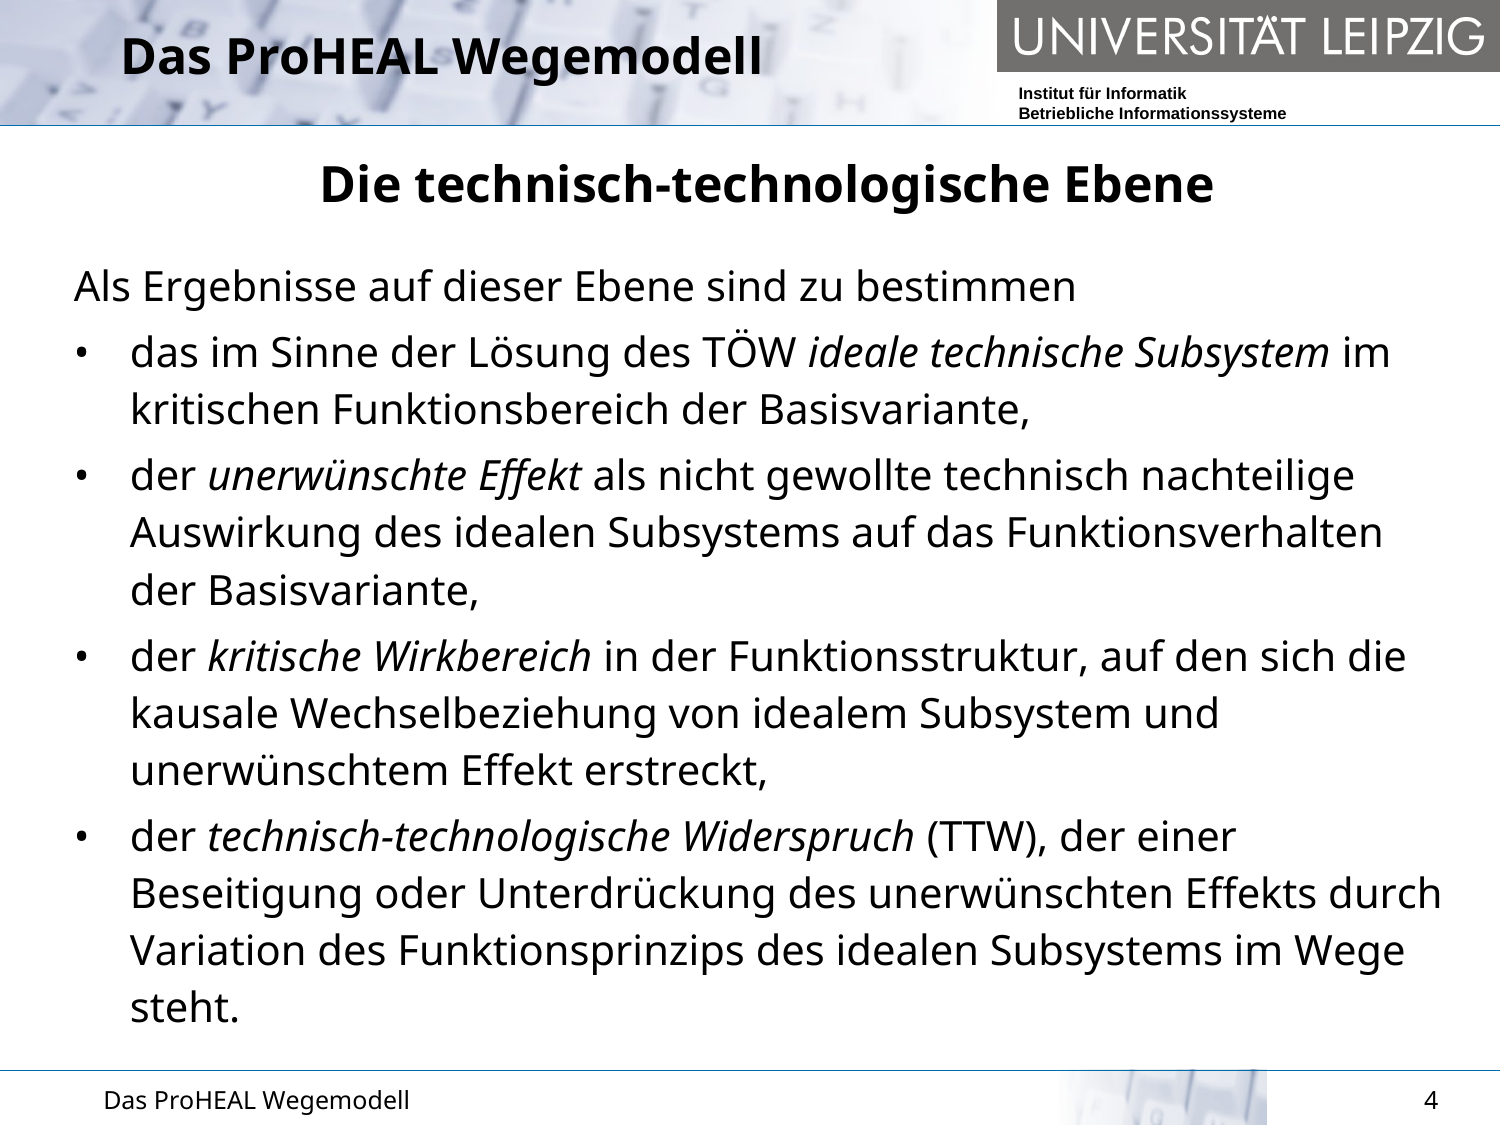

Das ProHEAL Wegemodell
# Die technisch-technologische Ebene
Als Ergebnisse auf dieser Ebene sind zu bestimmen
das im Sinne der Lösung des TÖW ideale technische Subsystem im kritischen Funktionsbereich der Basisvariante,
der unerwünschte Effekt als nicht gewollte technisch nachteilige Auswirkung des idealen Subsystems auf das Funktionsverhalten der Basisvariante,
der kritische Wirkbereich in der Funktionsstruktur, auf den sich die kausale Wechselbeziehung von idealem Subsystem und unerwünschtem Effekt erstreckt,
der technisch-technologische Widerspruch (TTW), der einer Beseitigung oder Unterdrückung des unerwünschten Effekts durch Variation des Funktionsprinzips des idealen Subsystems im Wege steht.
Das ProHEAL Wegemodell
4